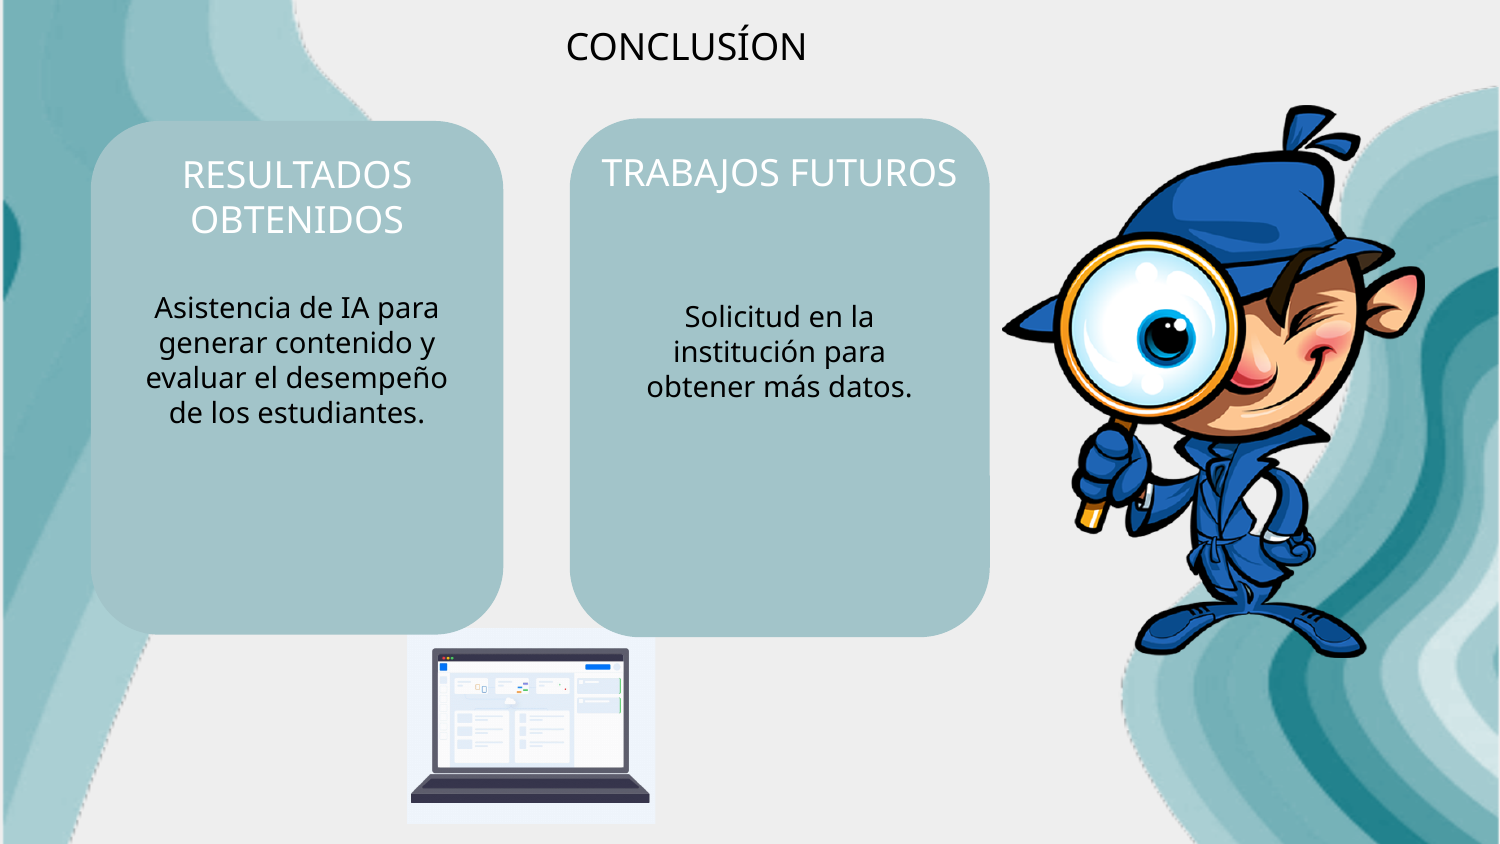

CONCLUSÍON
TRABAJOS FUTUROS
RESULTADOS OBTENIDOS
Asistencia de IA para generar contenido y evaluar el desempeño de los estudiantes.
Solicitud en la institución para obtener más datos.